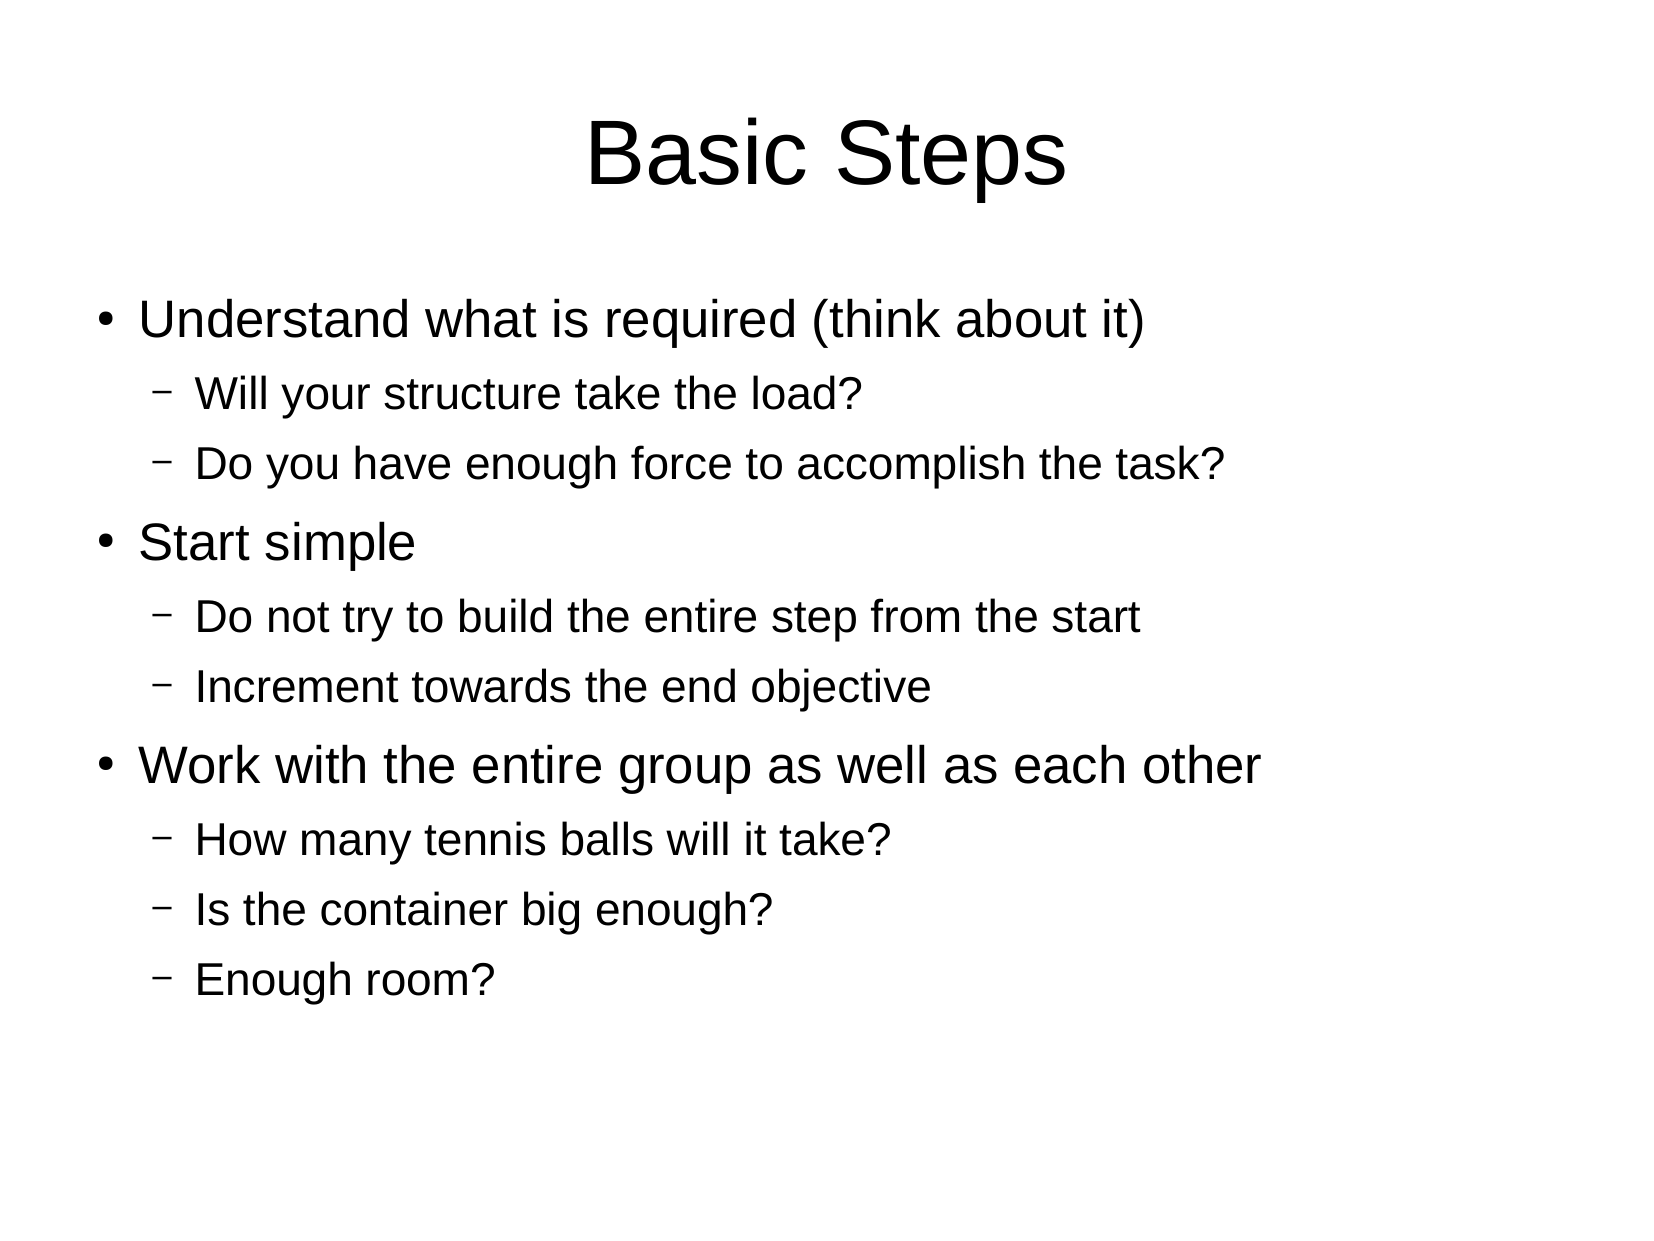

# Basic Steps
Understand what is required (think about it)
Will your structure take the load?
Do you have enough force to accomplish the task?
Start simple
Do not try to build the entire step from the start
Increment towards the end objective
Work with the entire group as well as each other
How many tennis balls will it take?
Is the container big enough?
Enough room?